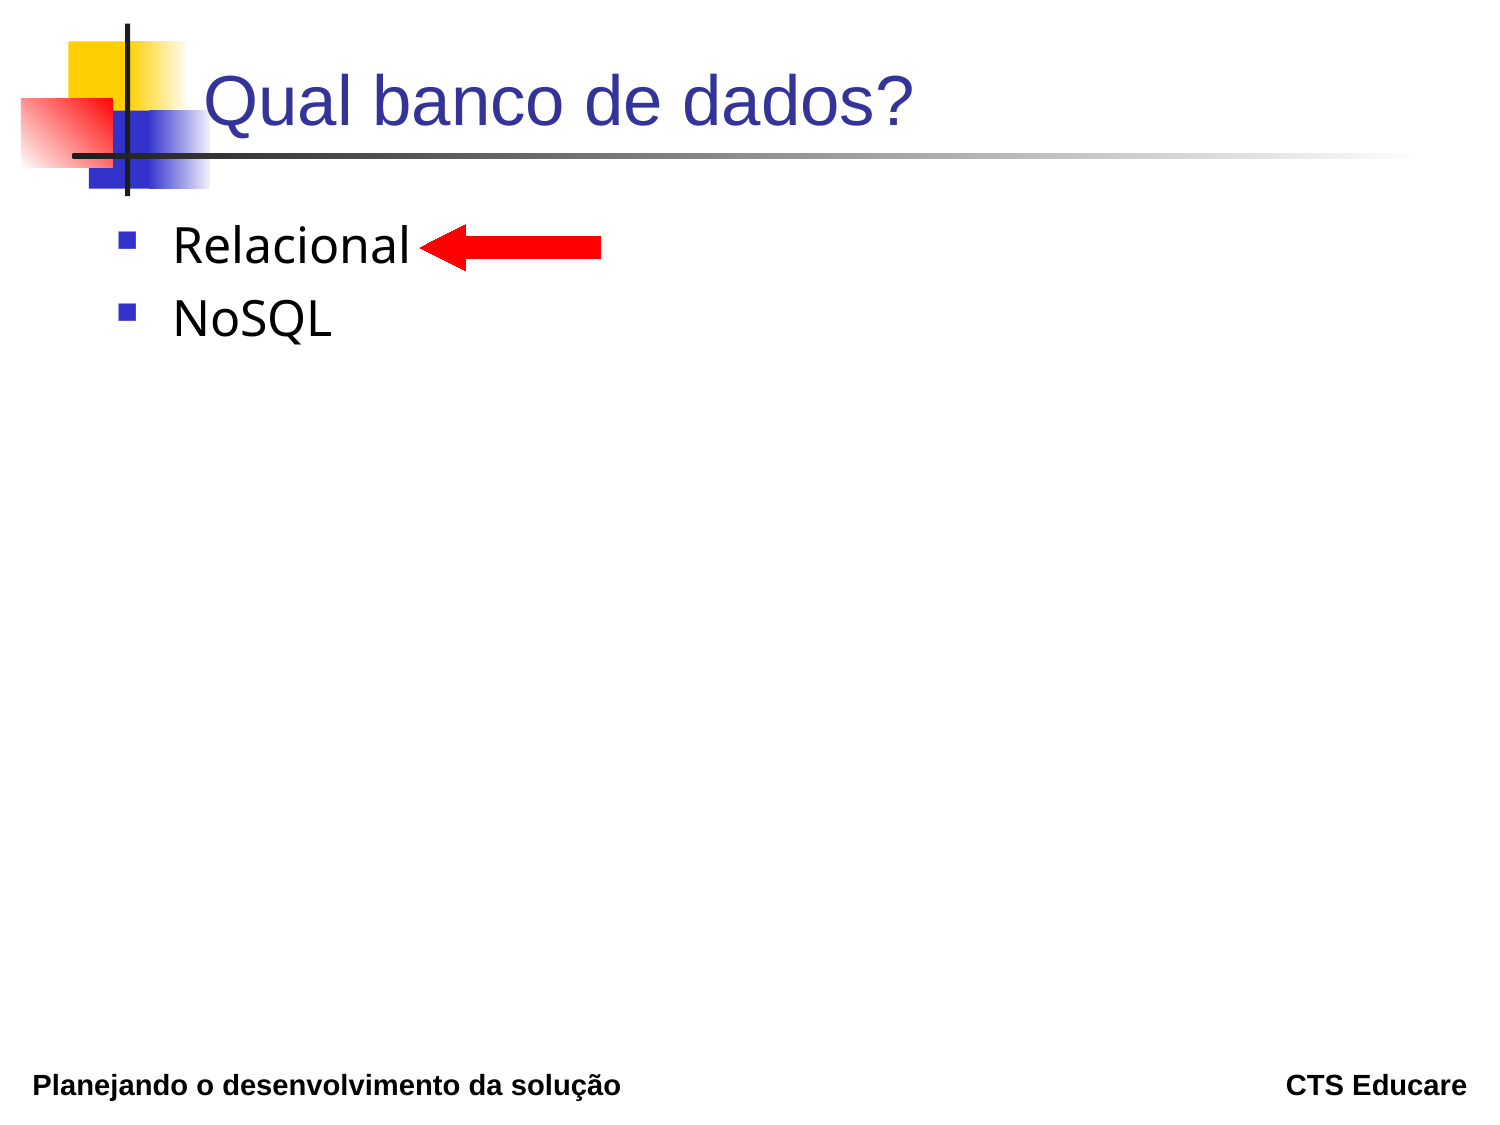

# Qual banco de dados?
Relacional
NoSQL